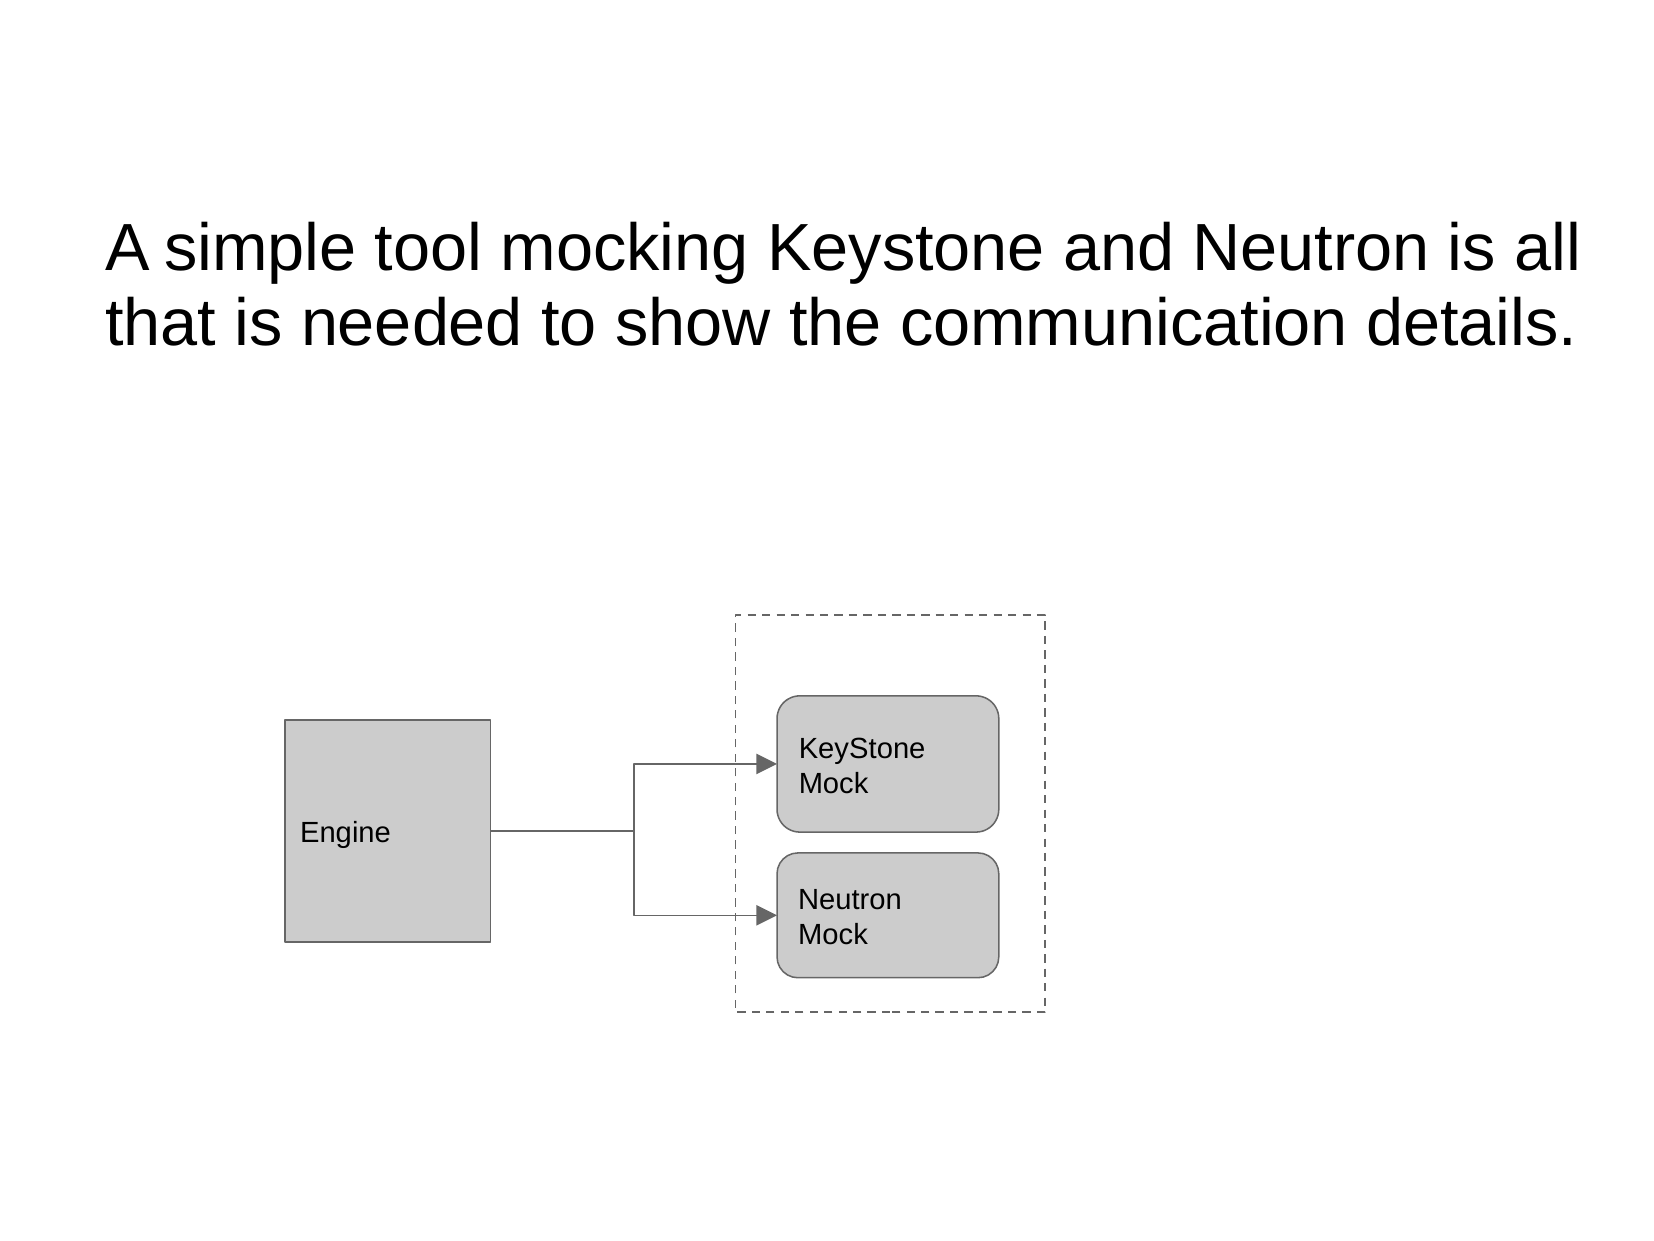

# A simple tool mocking Keystone and Neutron is all that is needed to show the communication details.
KeyStone Mock
Engine
Neutron Mock